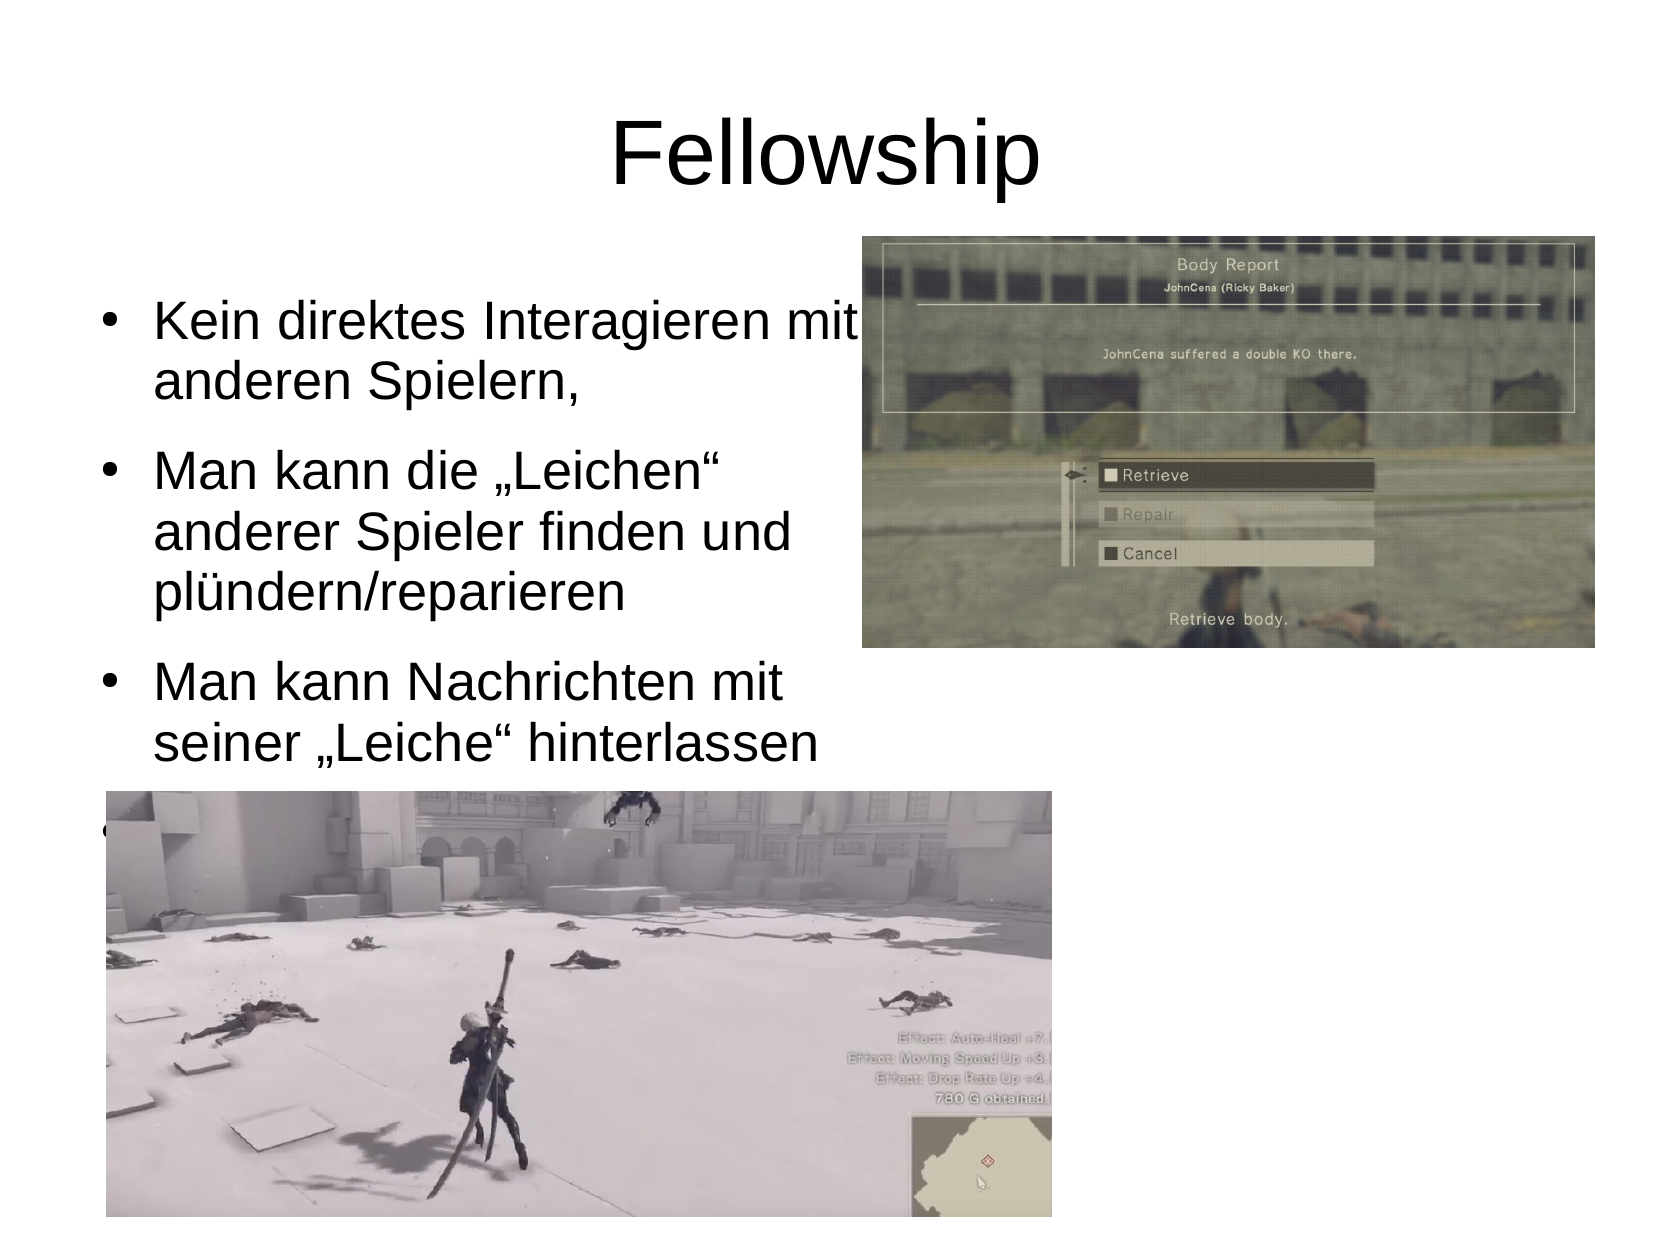

# Fellowship
Kein direktes Interagieren mit anderen Spielern,
Man kann die „Leichen“ anderer Spieler finden und plündern/reparieren
Man kann Nachrichten mit seiner „Leiche“ hinterlassen